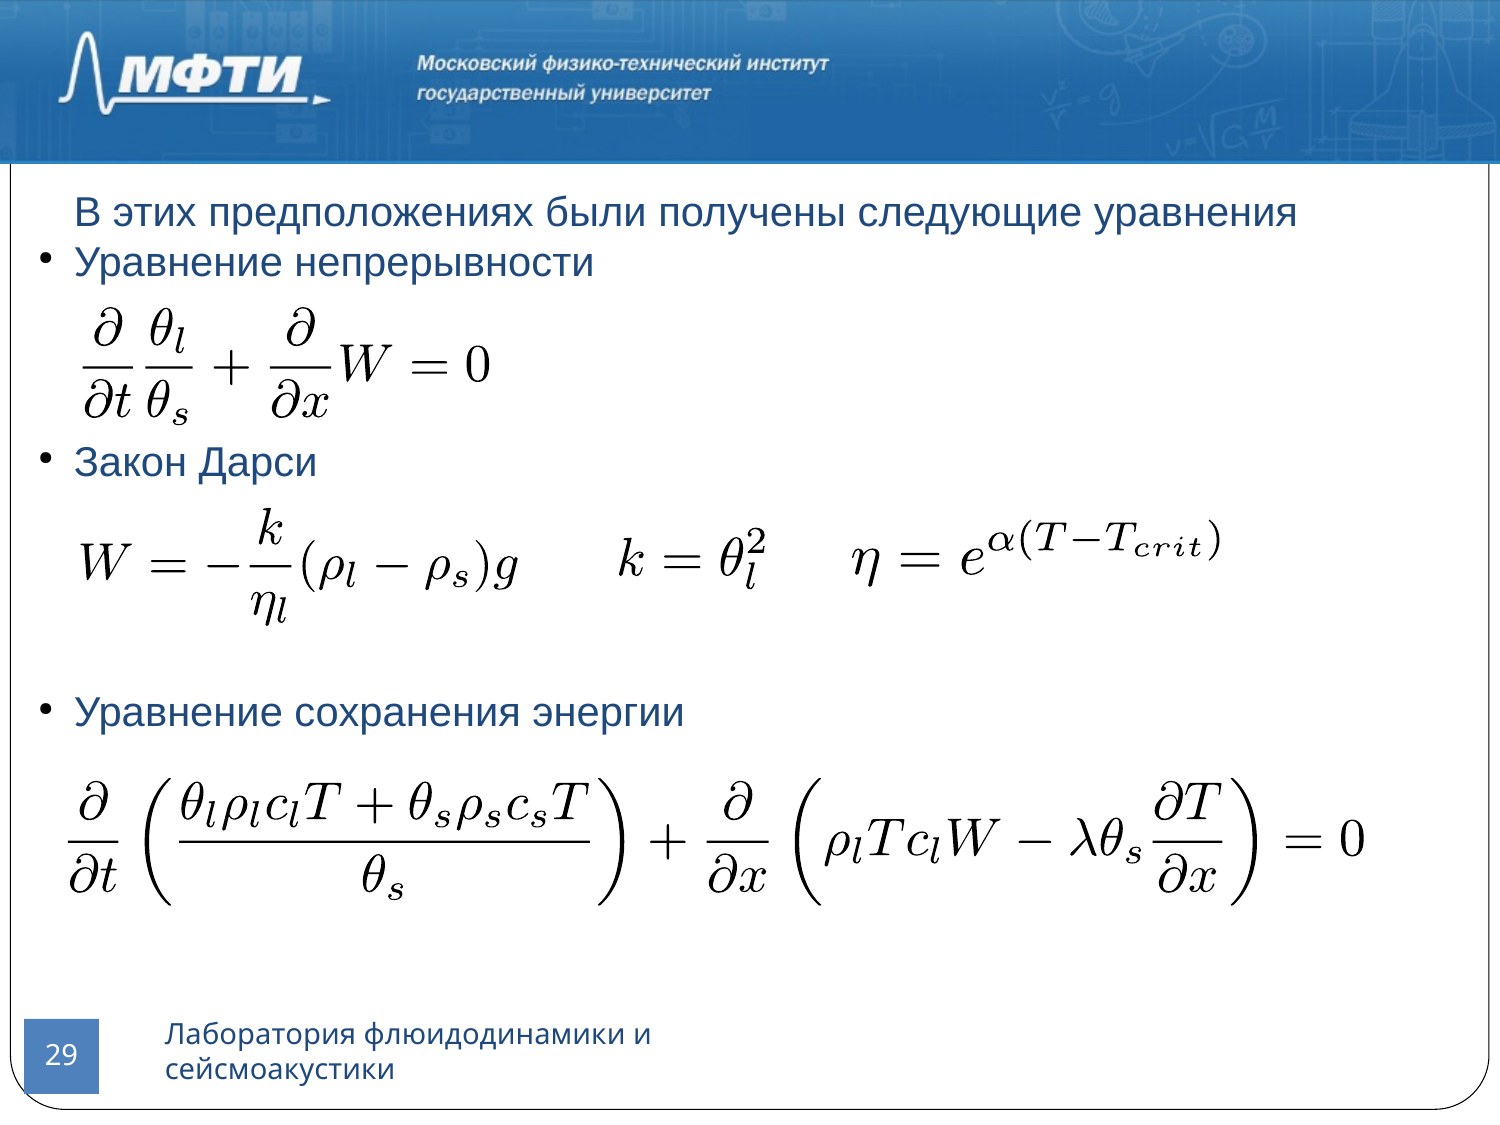

В этих предположениях были получены следующие уравнения
Уравнение непрерывности
Закон Дарси
Уравнение сохранения энергии
Лаборатория флюидодинамики и сейсмоакустики